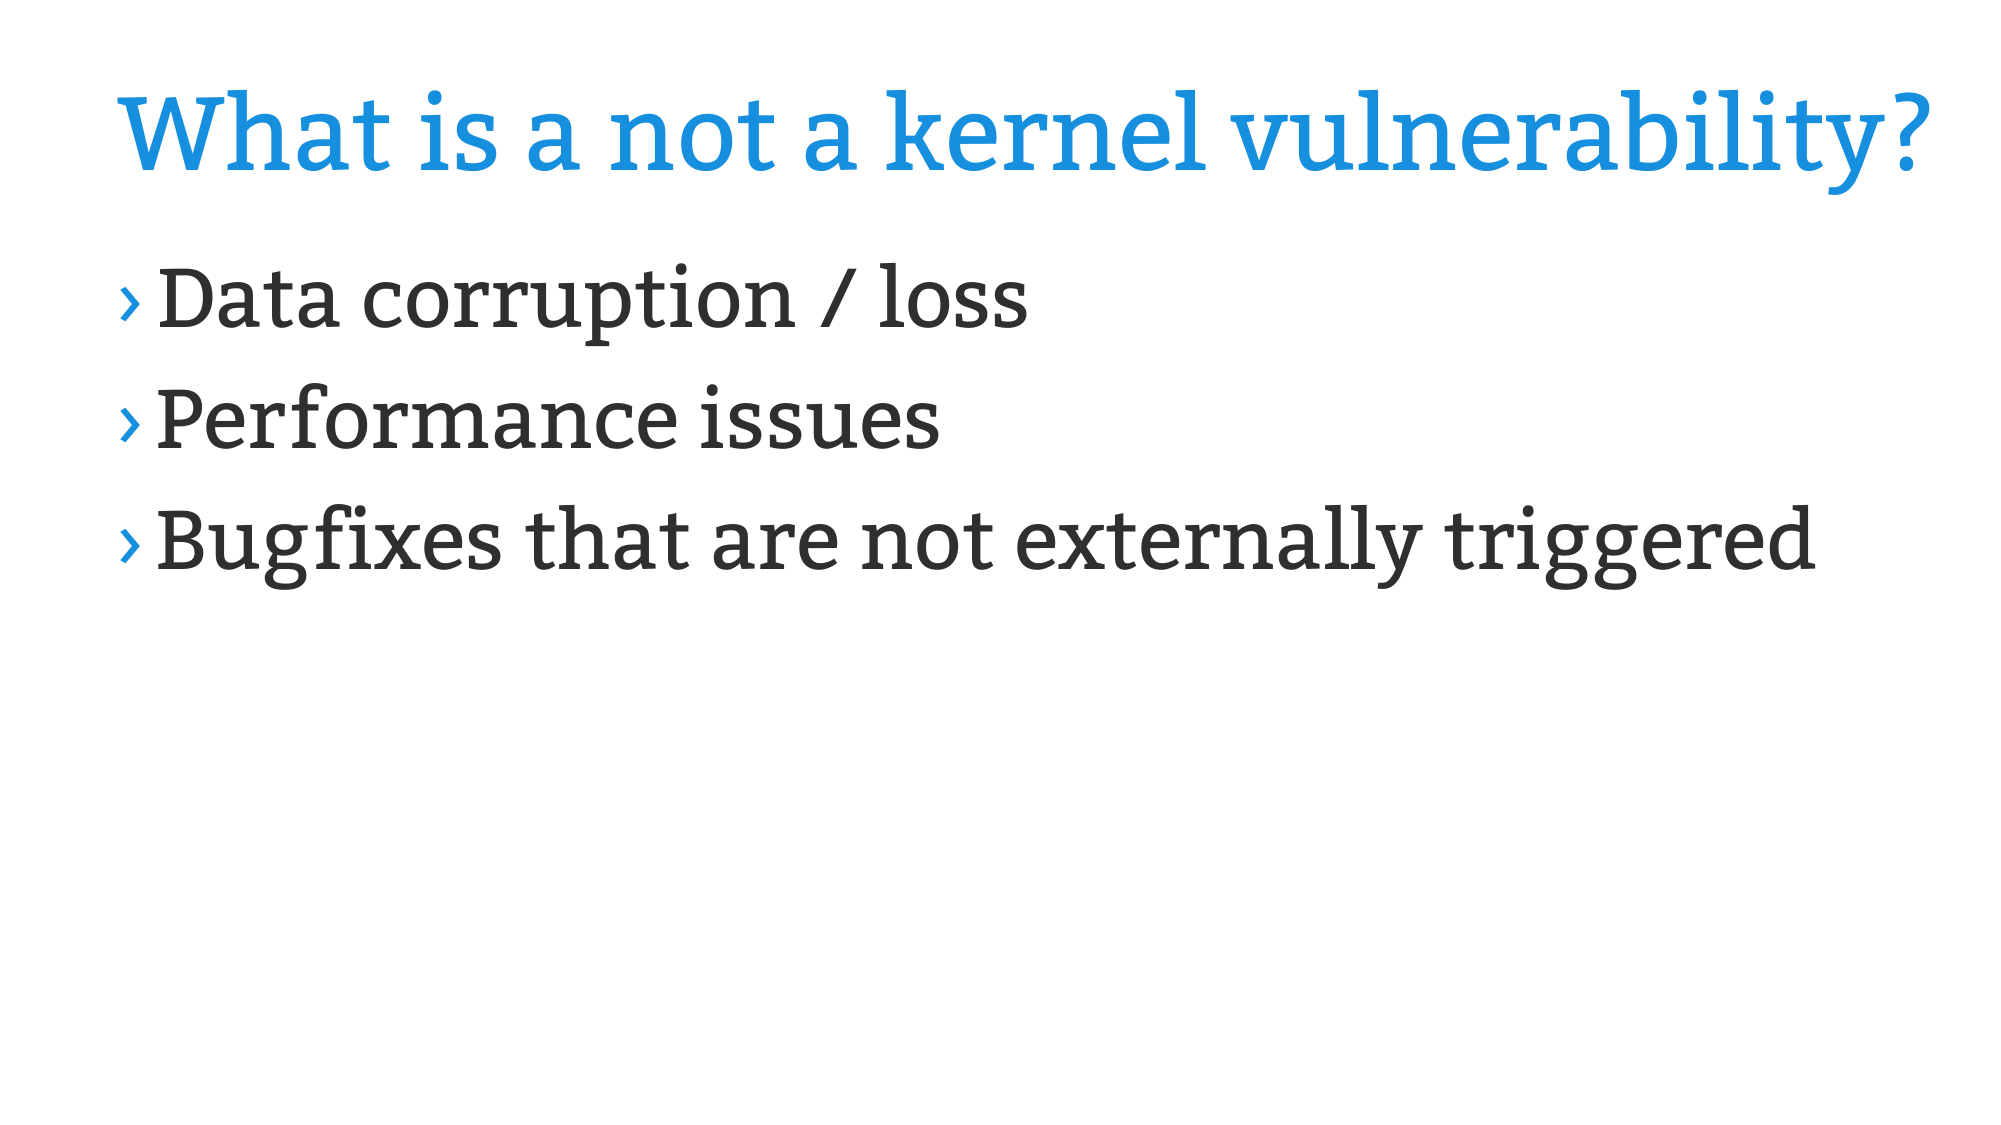

# What is a not a kernel vulnerability?
Data corruption / loss
Performance issues
Bugfixes that are not externally triggered